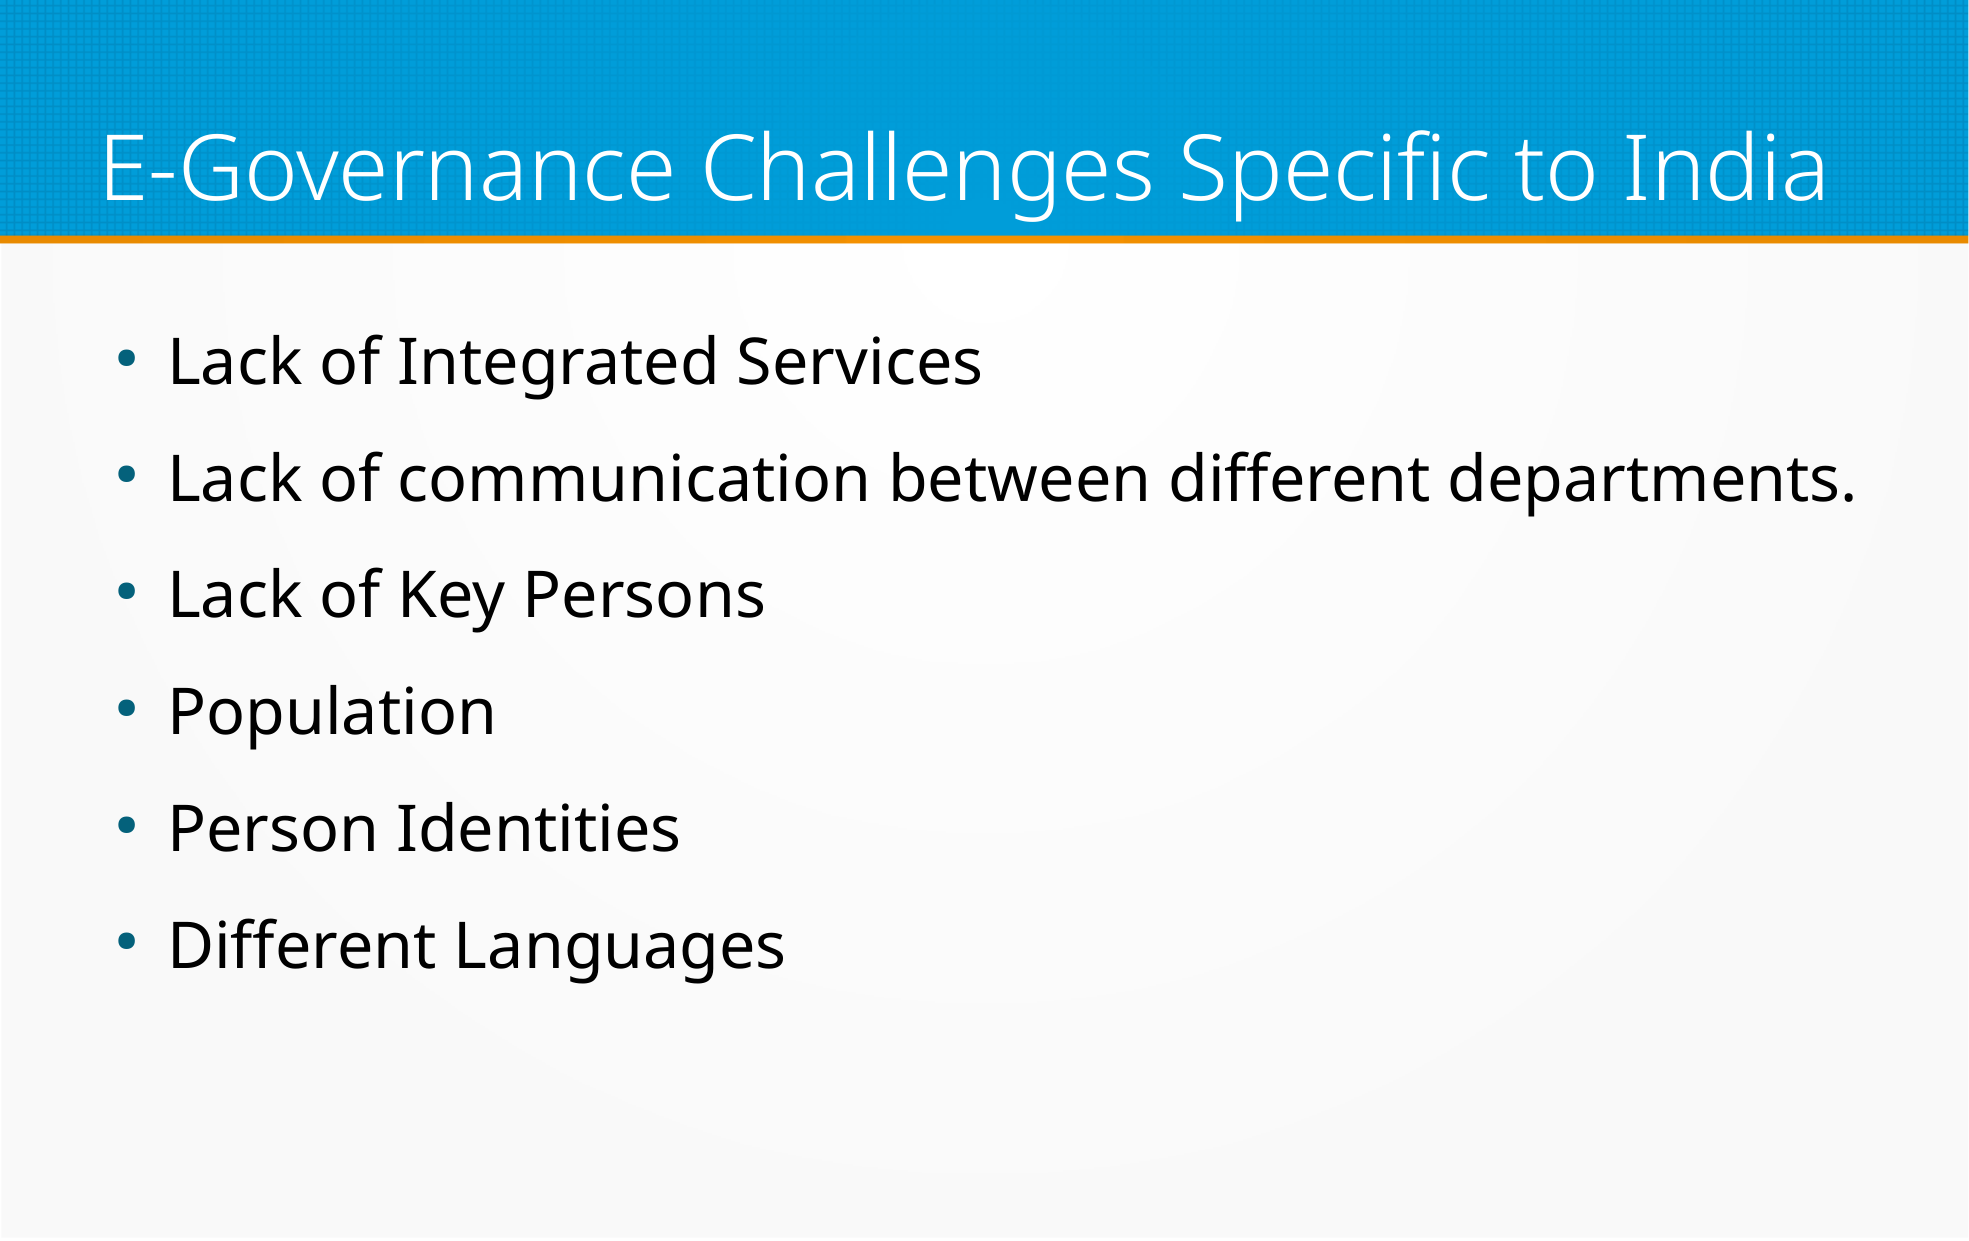

# E-Governance Challenges Specific to India
Lack of Integrated Services
Lack of communication between different departments.
Lack of Key Persons
Population
Person Identities
Different Languages